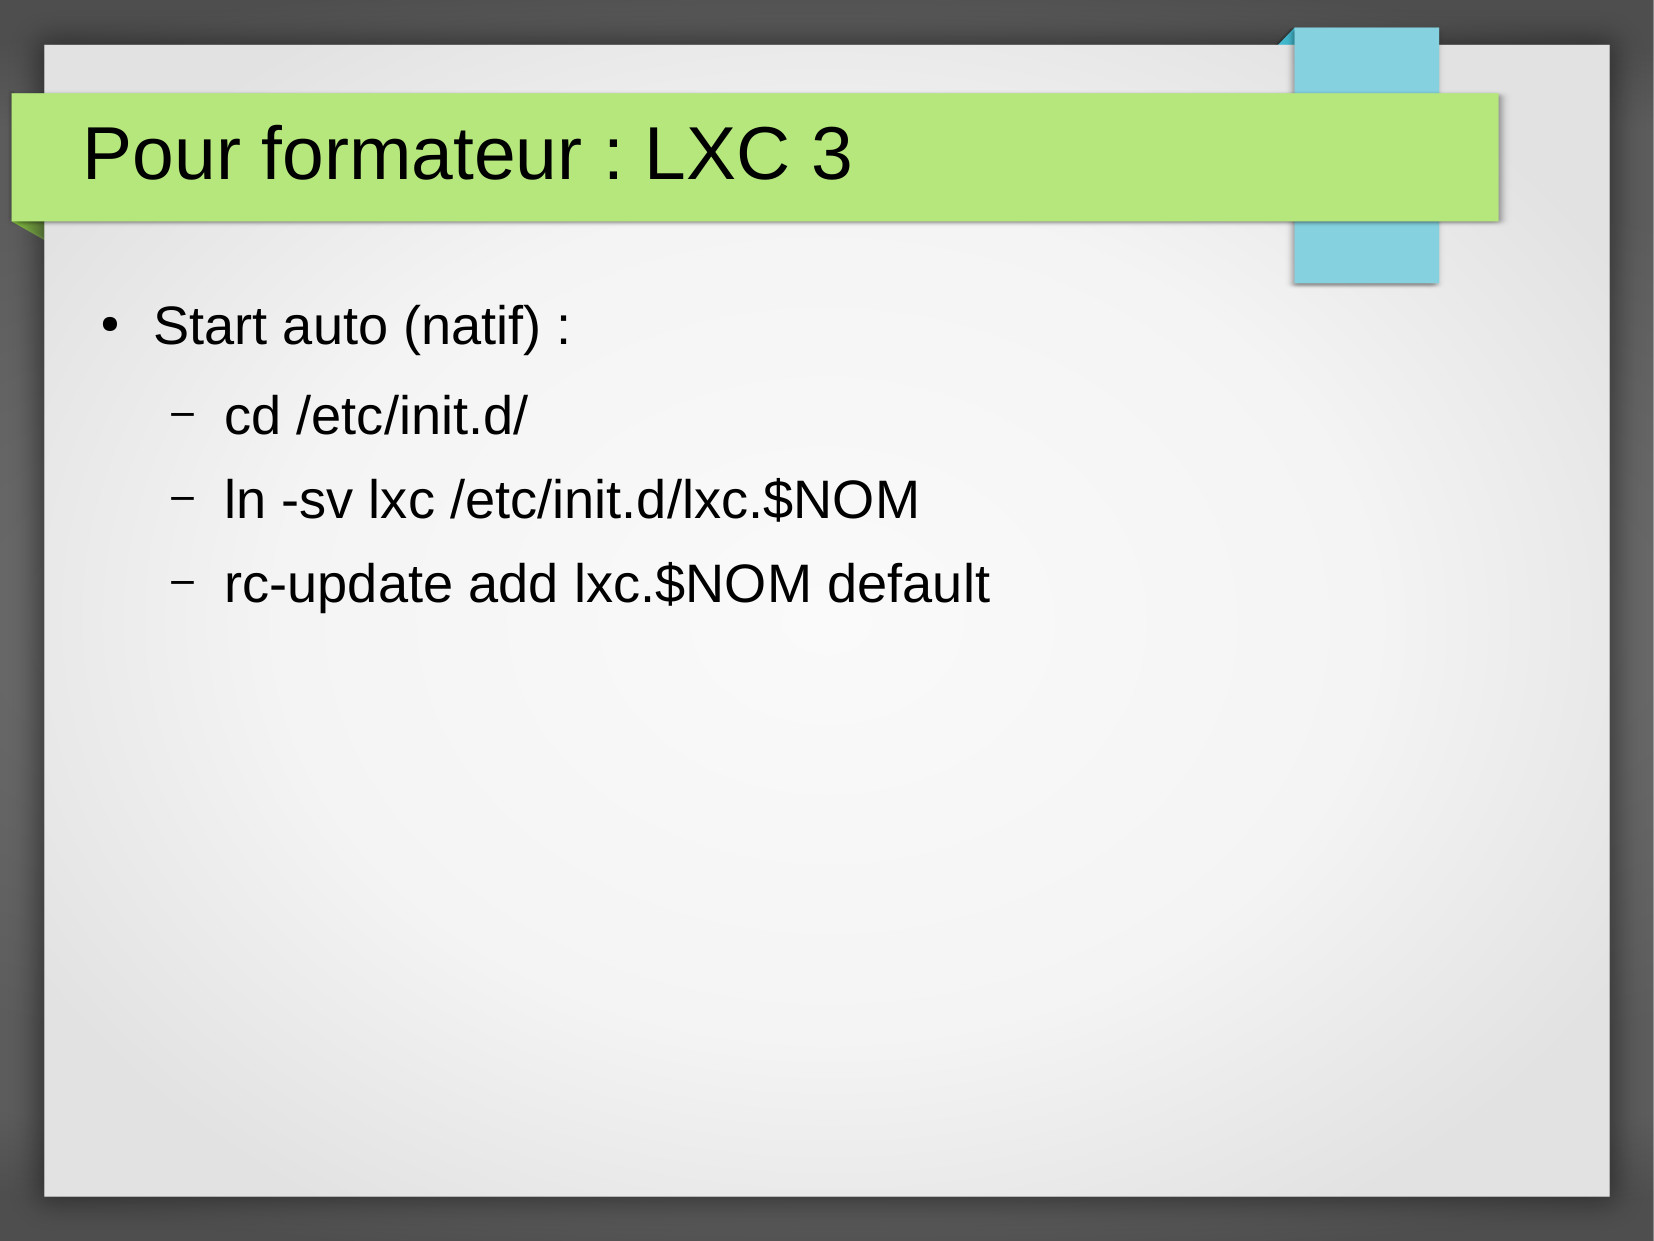

# Pour formateur : LXC 3
Start auto (natif) :
cd /etc/init.d/
ln -sv lxc /etc/init.d/lxc.$NOM
rc-update add lxc.$NOM default